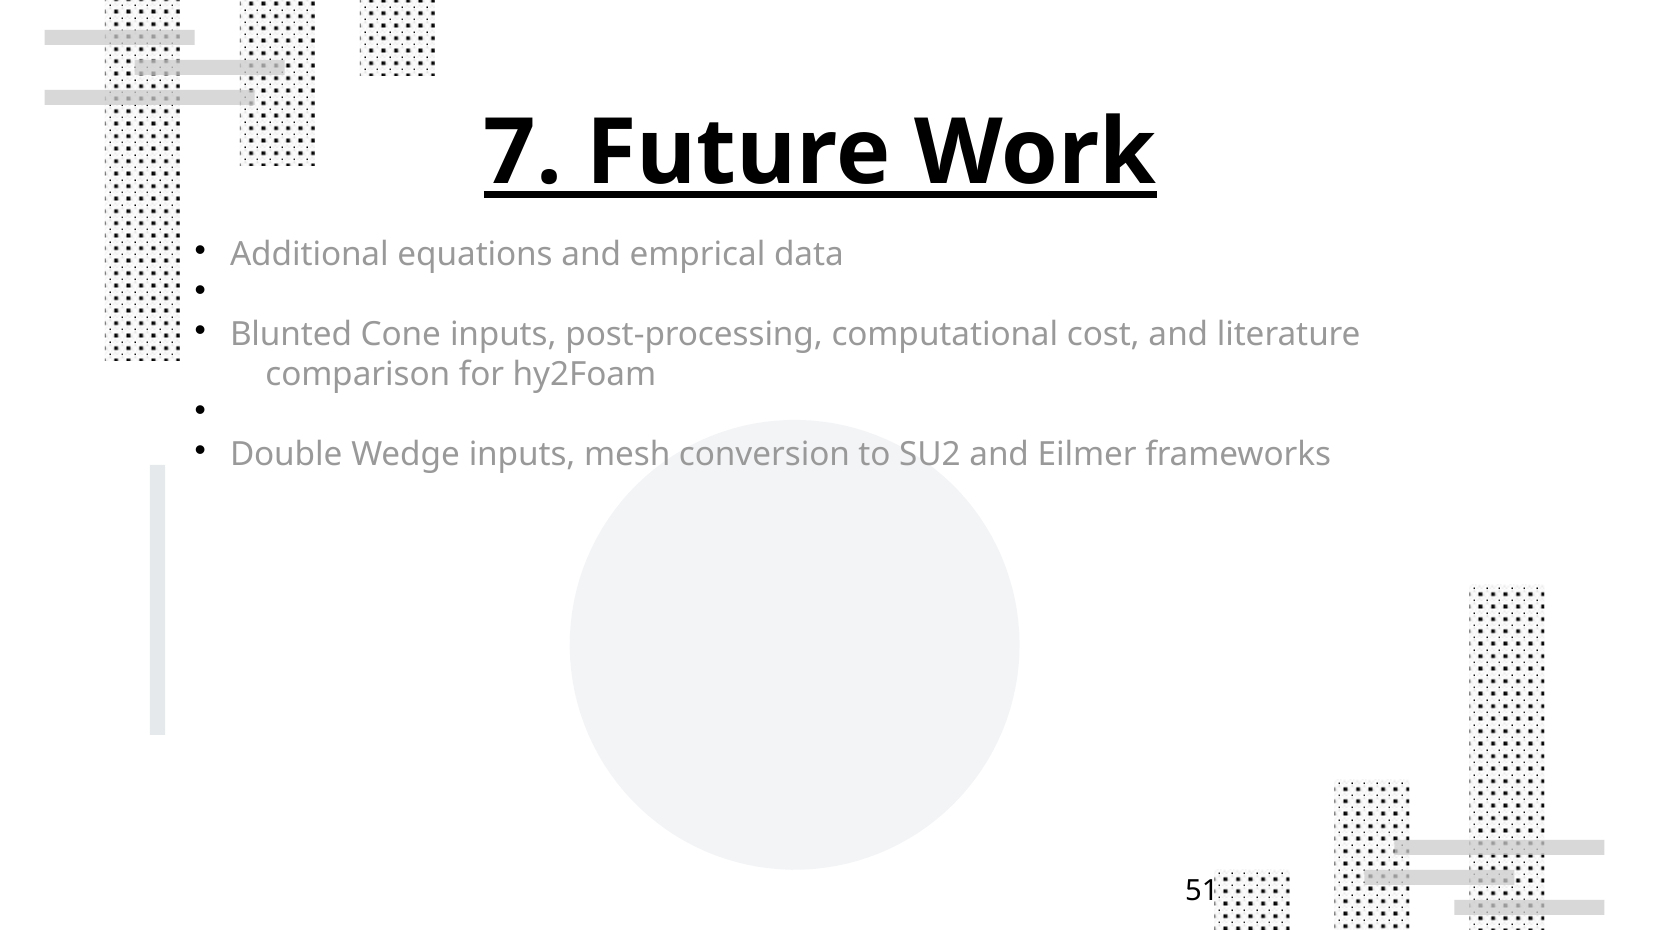

# 7. Future Work
Additional equations and emprical data
Blunted Cone inputs, post-processing, computational cost, and literature comparison for hy2Foam
Double Wedge inputs, mesh conversion to SU2 and Eilmer frameworks
51